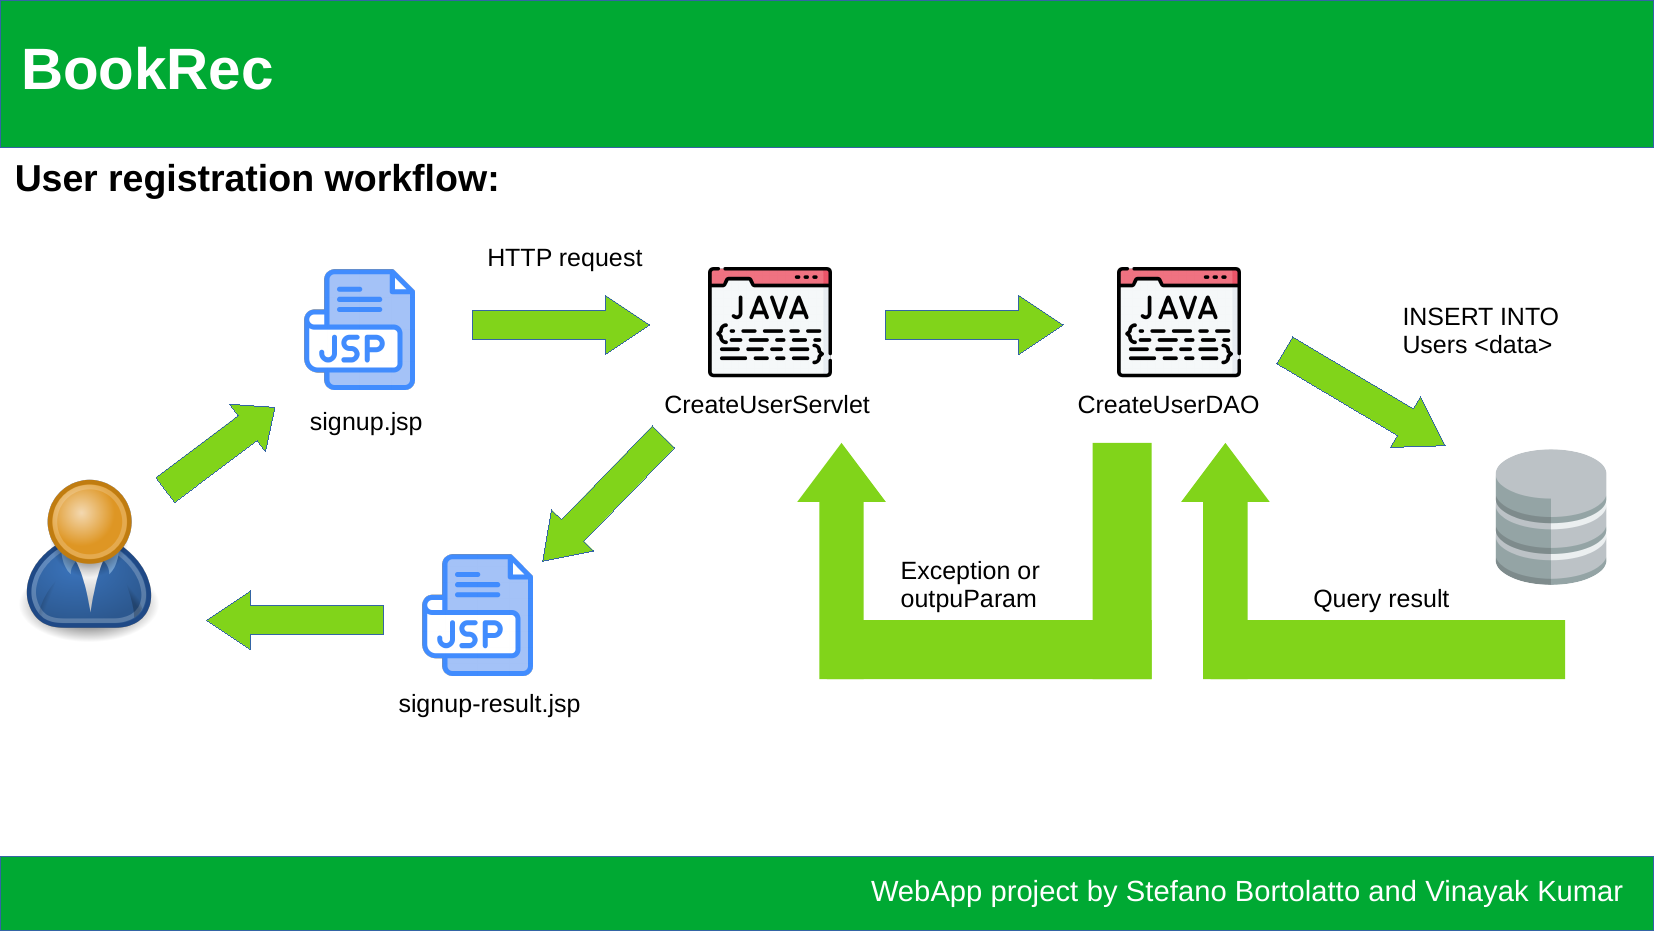

BookRec
User registration workflow:
HTTP request
INSERT INTO Users <data>
CreateUserServlet
CreateUserDAO
signup.jsp
Exception or outpuParam
Query result
signup-result.jsp
WebApp project by Stefano Bortolatto and Vinayak Kumar